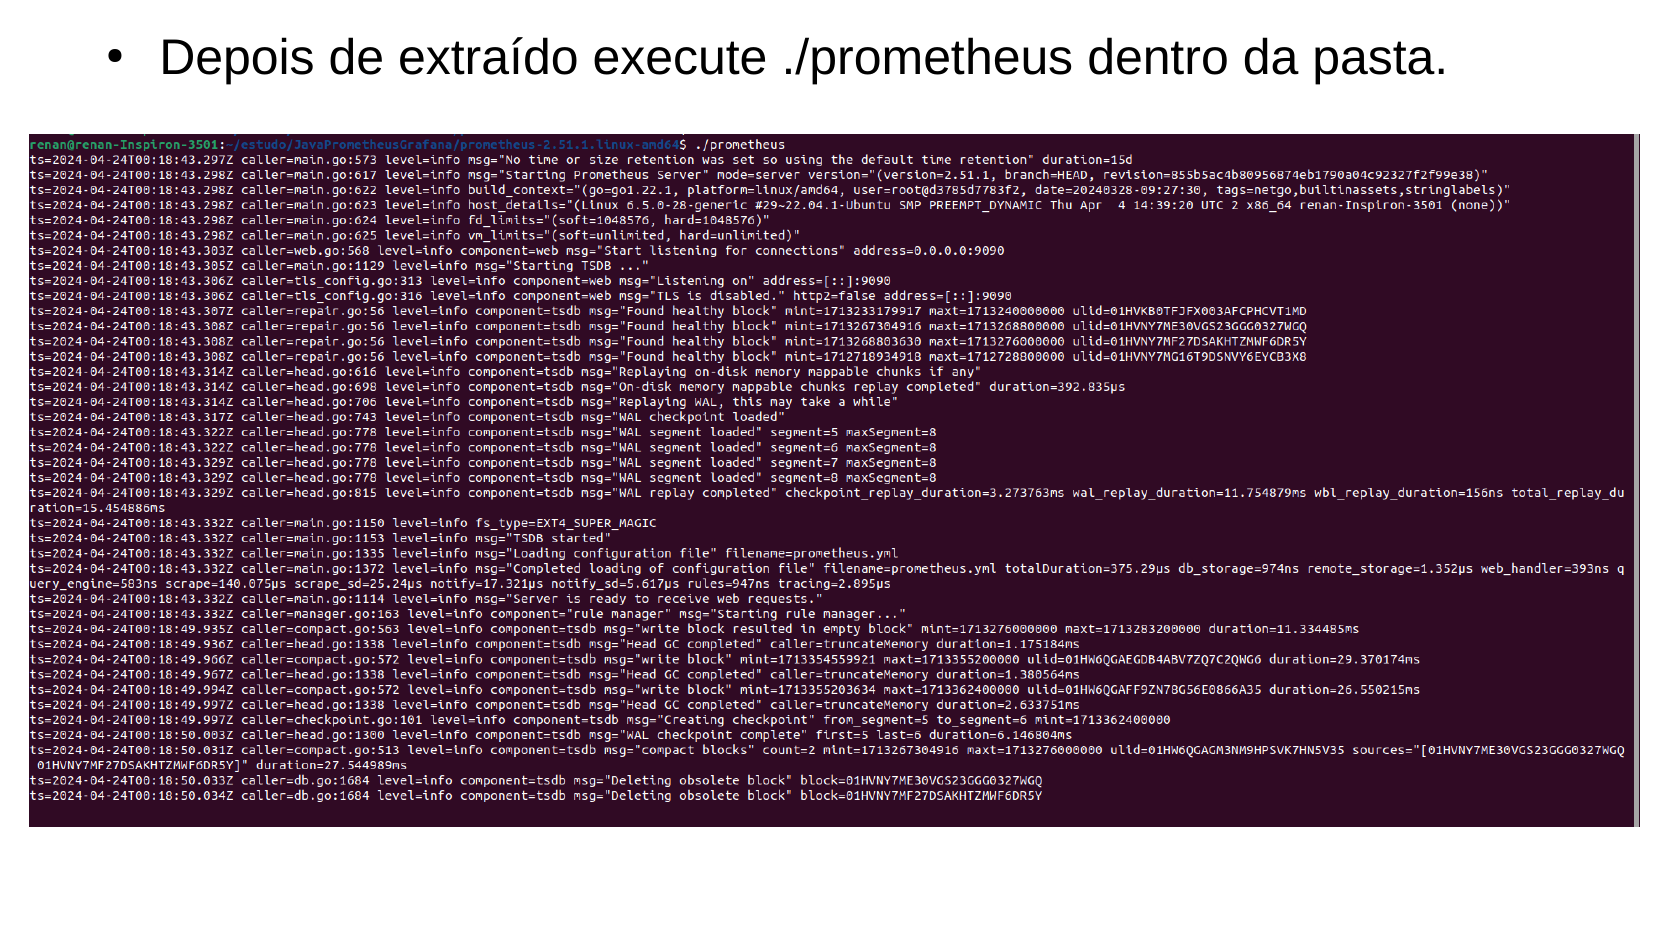

# Depois de extraído execute ./prometheus dentro da pasta.